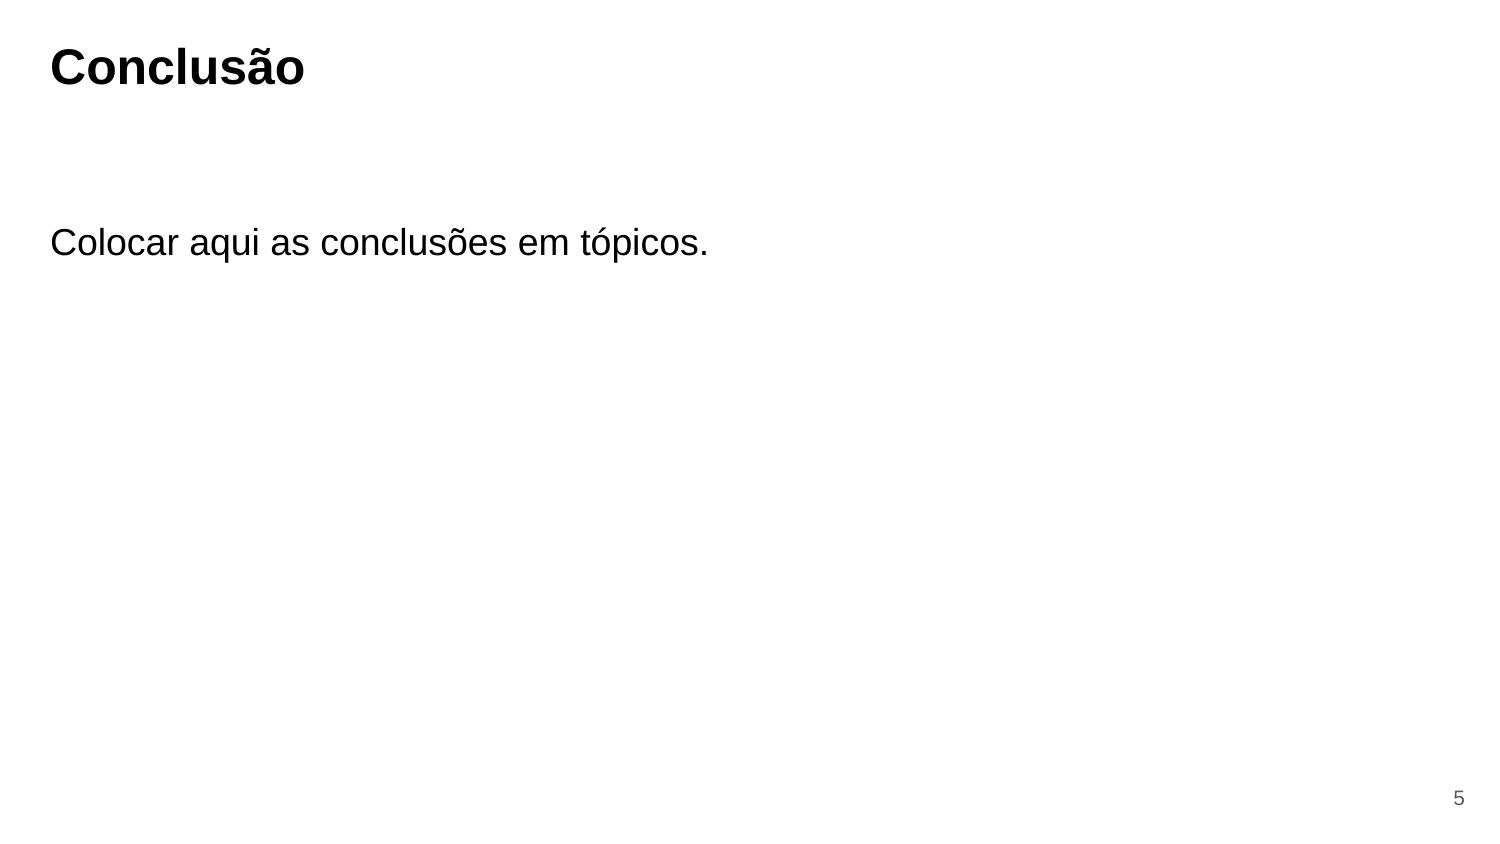

Conclusão
Colocar aqui as conclusões em tópicos.